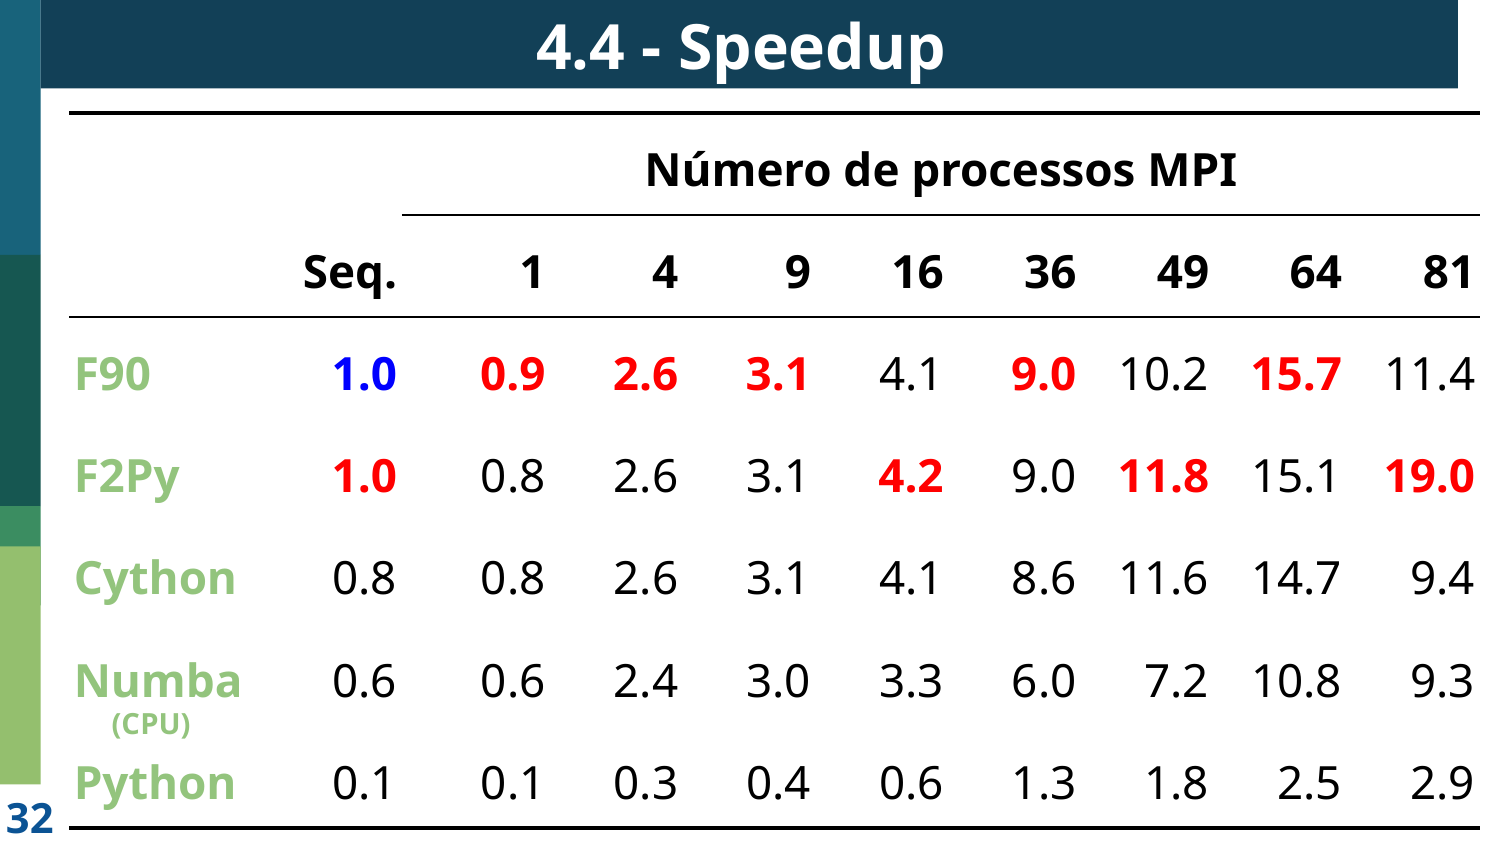

# 4.4 - Speedup
| | | Número de processos MPI | | | | | | | |
| --- | --- | --- | --- | --- | --- | --- | --- | --- | --- |
| | Seq. | 1 | 4 | 9 | 16 | 36 | 49 | 64 | 81 |
| F90 | 1.0 | 0.9 | 2.6 | 3.1 | 4.1 | 9.0 | 10.2 | 15.7 | 11.4 |
| F2Py | 1.0 | 0.8 | 2.6 | 3.1 | 4.2 | 9.0 | 11.8 | 15.1 | 19.0 |
| Cython | 0.8 | 0.8 | 2.6 | 3.1 | 4.1 | 8.6 | 11.6 | 14.7 | 9.4 |
| Numba | 0.6 | 0.6 | 2.4 | 3.0 | 3.3 | 6.0 | 7.2 | 10.8 | 9.3 |
| Python | 0.1 | 0.1 | 0.3 | 0.4 | 0.6 | 1.3 | 1.8 | 2.5 | 2.9 |
(CPU)